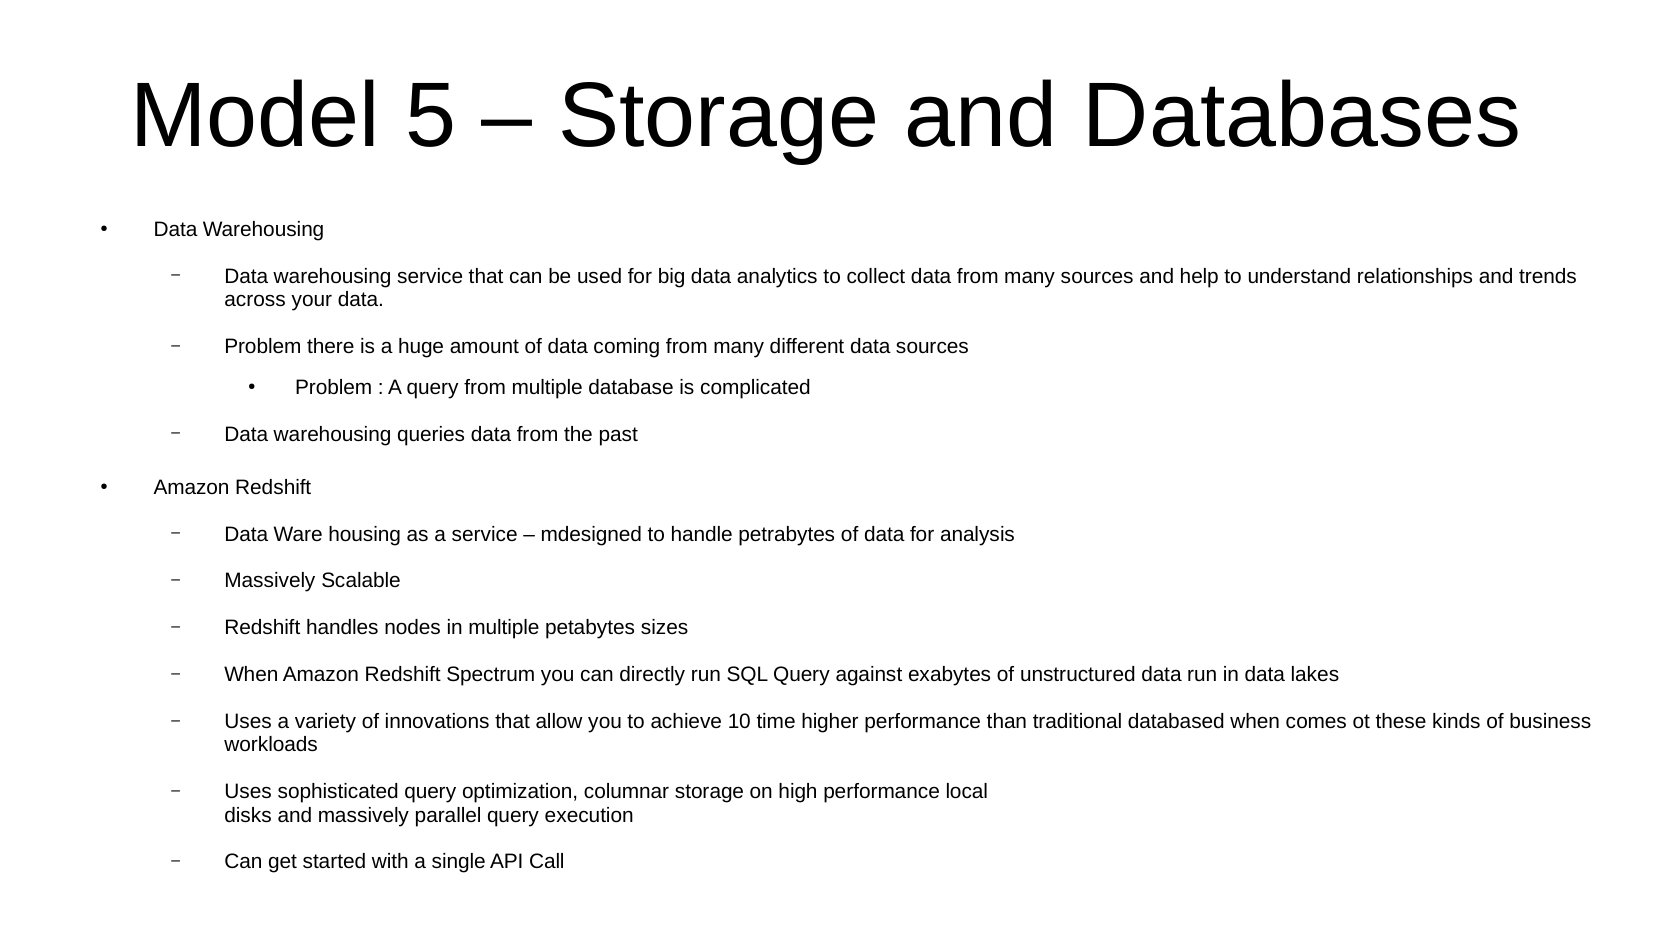

# Model 5 – Storage and Databases
Data Warehousing
Data warehousing service that can be used for big data analytics to collect data from many sources and help to understand relationships and trends across your data.
Problem there is a huge amount of data coming from many different data sources
Problem : A query from multiple database is complicated
Data warehousing queries data from the past
Amazon Redshift
Data Ware housing as a service – mdesigned to handle petrabytes of data for analysis
Massively Scalable
Redshift handles nodes in multiple petabytes sizes
When Amazon Redshift Spectrum you can directly run SQL Query against exabytes of unstructured data run in data lakes
Uses a variety of innovations that allow you to achieve 10 time higher performance than traditional databased when comes ot these kinds of business workloads
Uses sophisticated query optimization, columnar storage on high performance local
disks and massively parallel query execution
Can get started with a single API Call